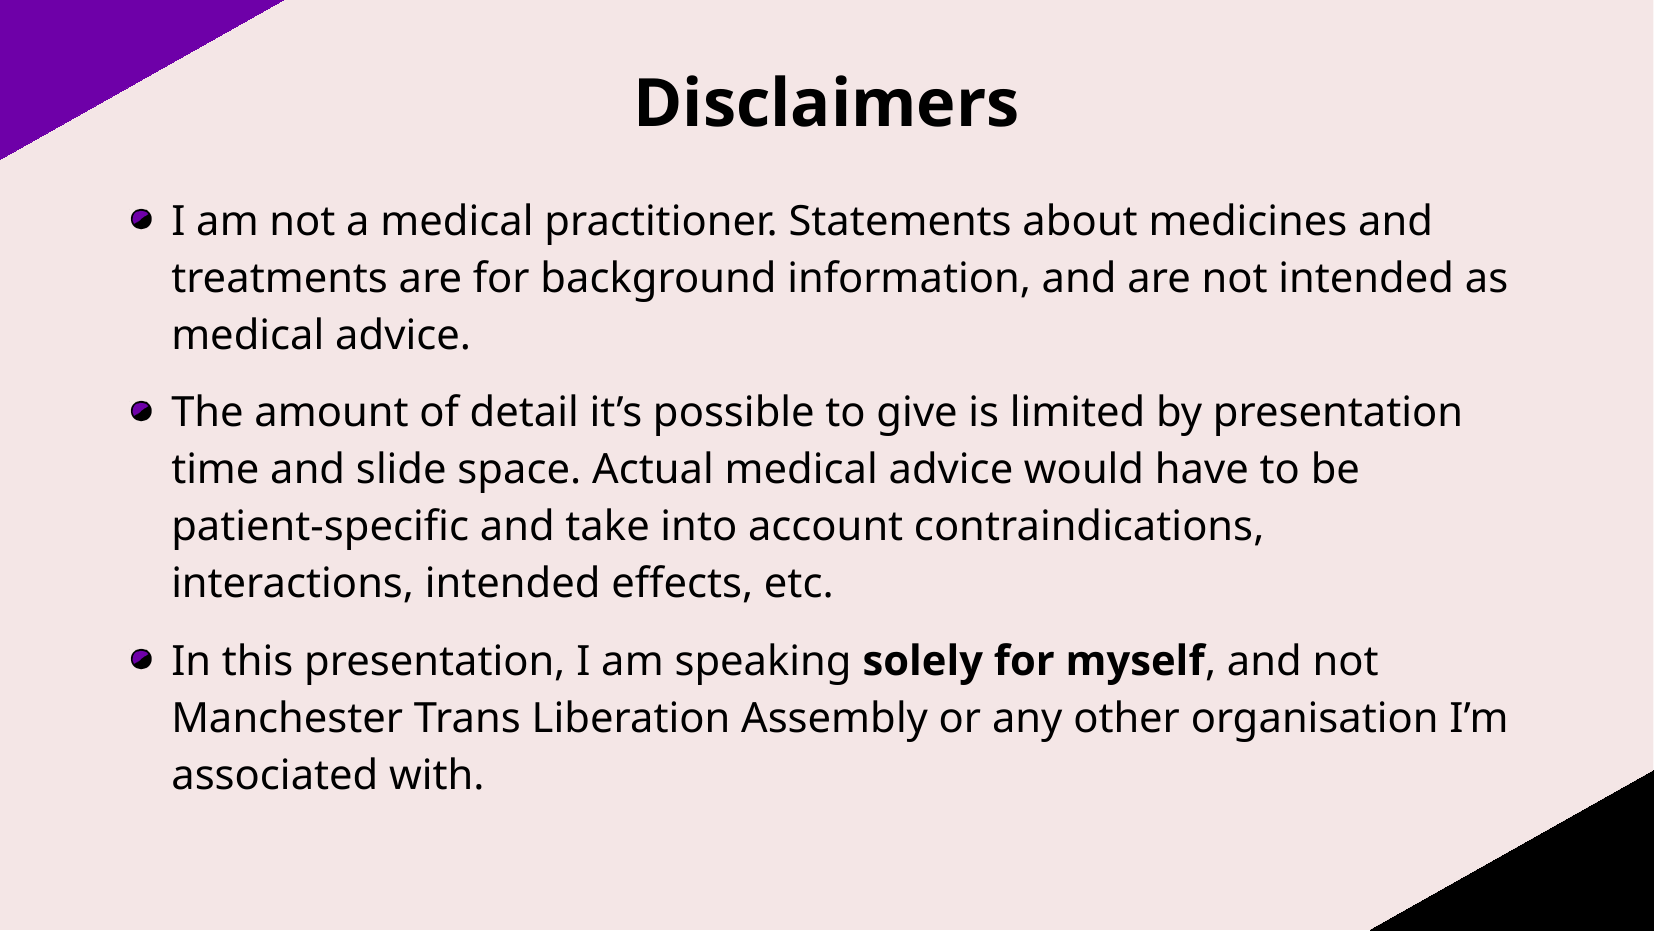

# Disclaimers
I am not a medical practitioner. Statements about medicines and treatments are for background information, and are not intended as medical advice.
The amount of detail it’s possible to give is limited by presentation time and slide space. Actual medical advice would have to be patient-specific and take into account contraindications, interactions, intended effects, etc.
In this presentation, I am speaking solely for myself, and not Manchester Trans Liberation Assembly or any other organisation I’m associated with.